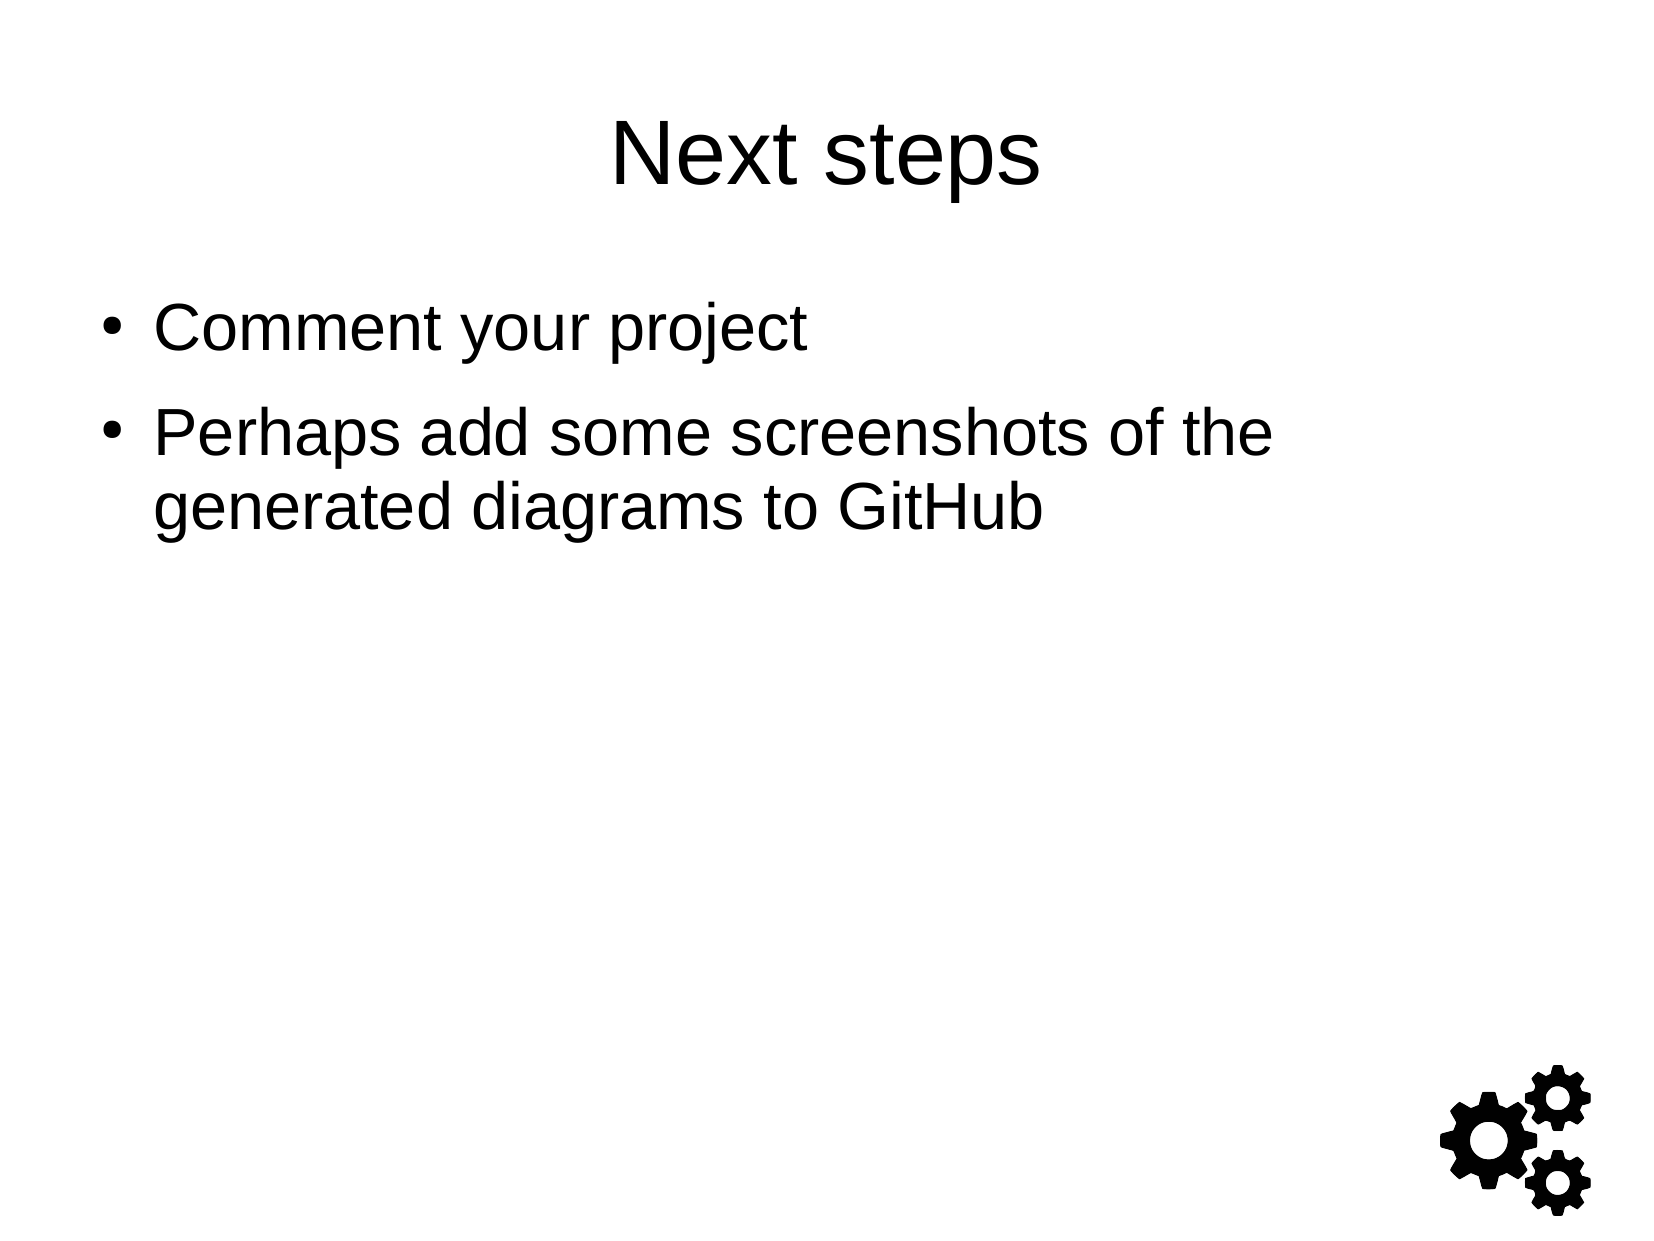

# Next steps
Comment your project
Perhaps add some screenshots of the generated diagrams to GitHub